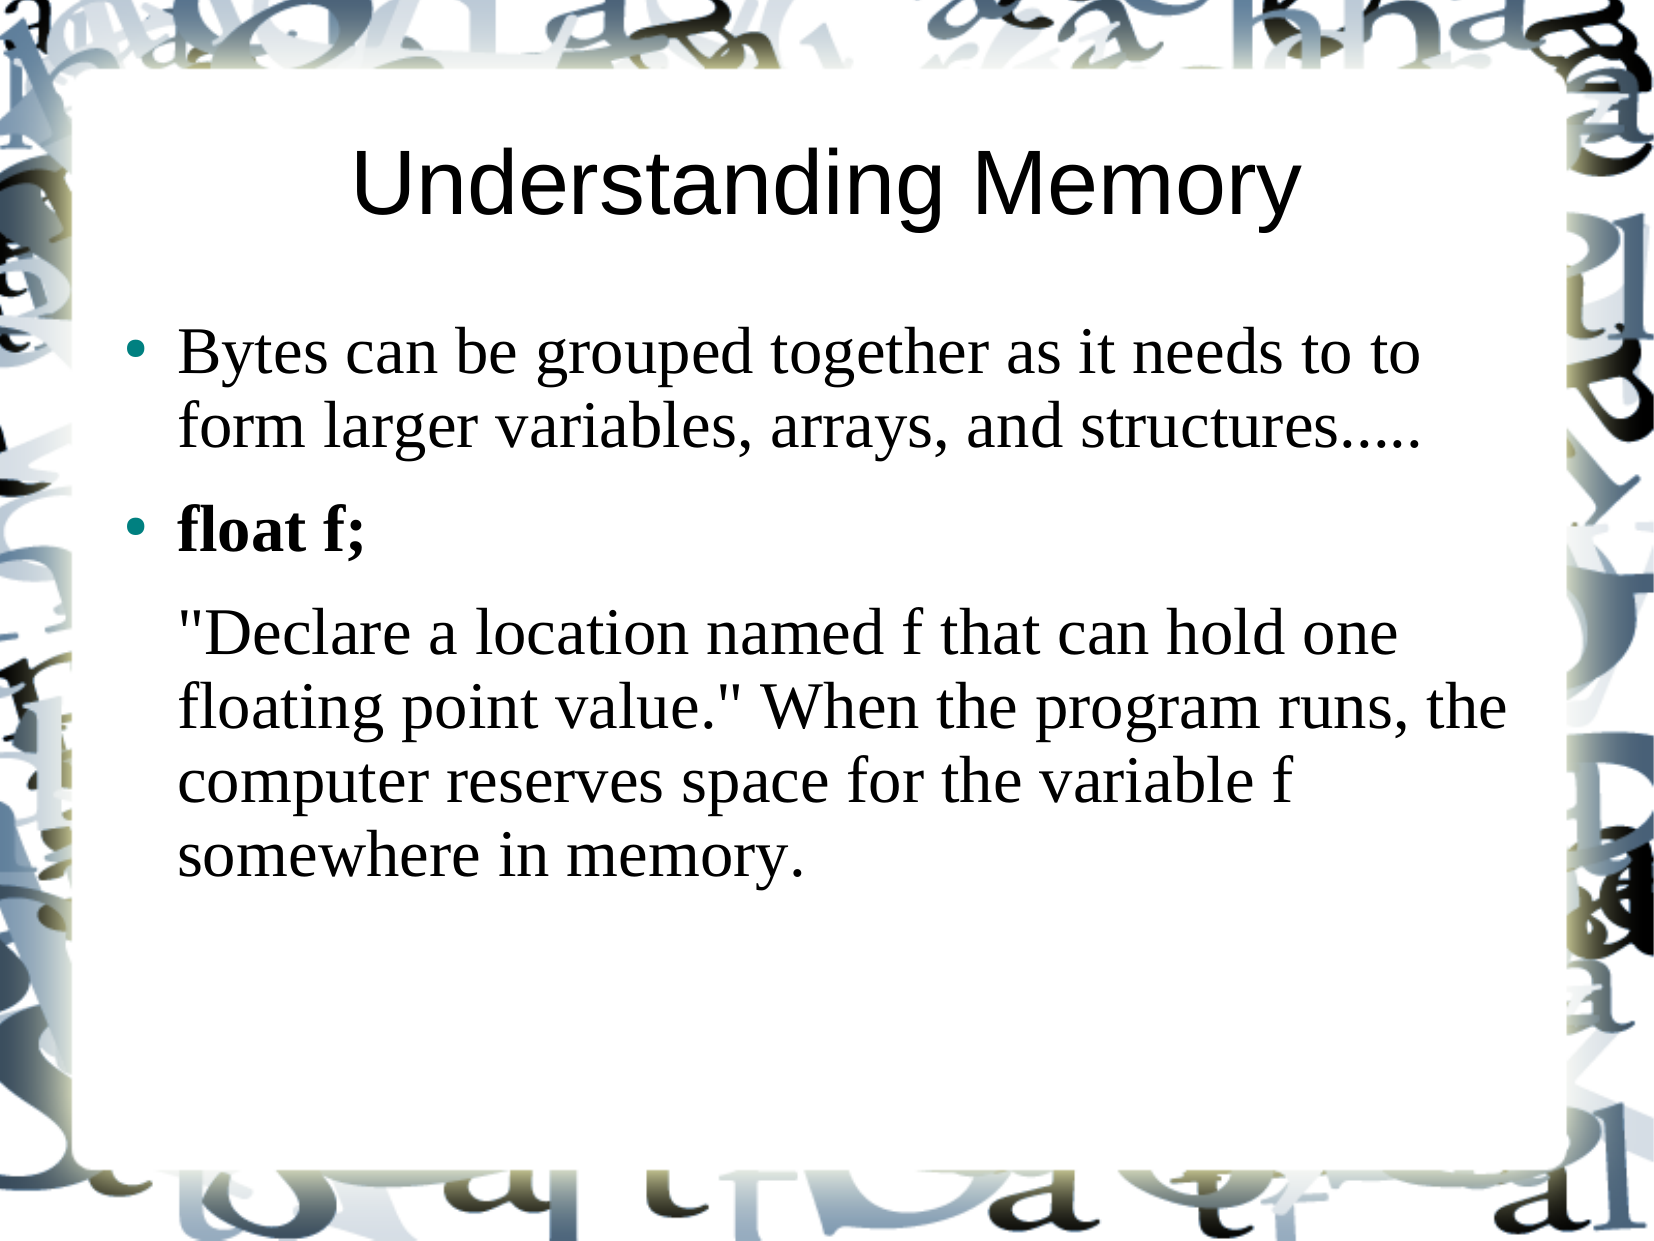

# Understanding Memory
Bytes can be grouped together as it needs to to form larger variables, arrays, and structures.....
float f;
"Declare a location named f that can hold one floating point value." When the program runs, the computer reserves space for the variable f somewhere in memory.